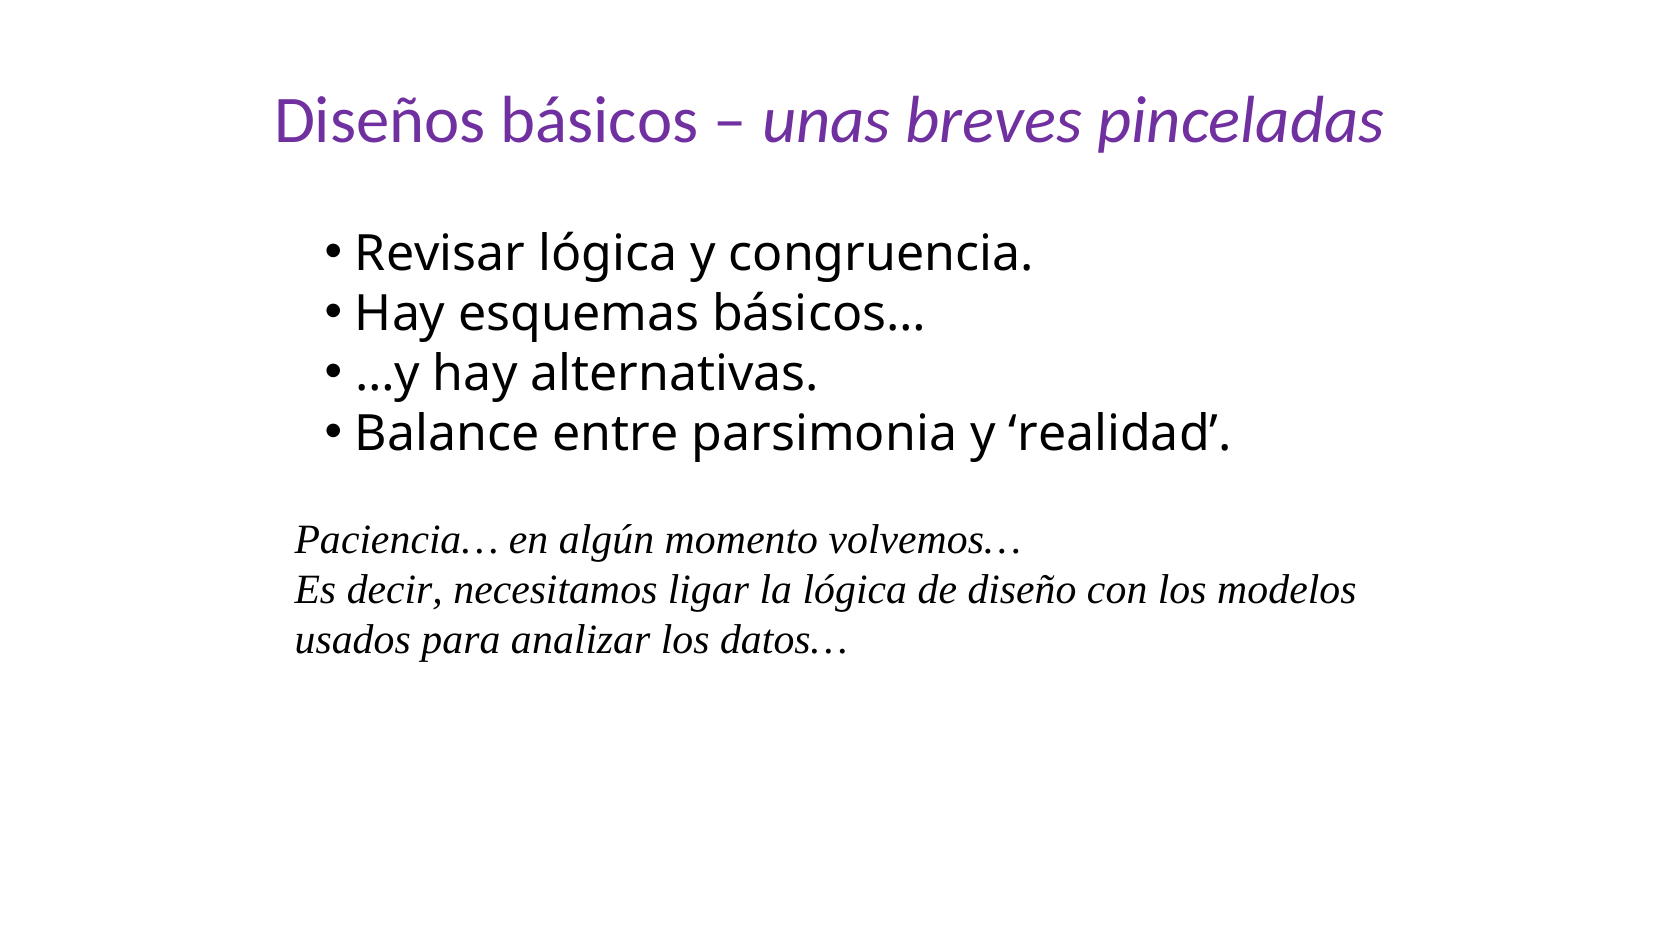

Diseños básicos – unas breves pinceladas
 Revisar lógica y congruencia.
 Hay esquemas básicos…
 …y hay alternativas.
 Balance entre parsimonia y ‘realidad’.
Paciencia… en algún momento volvemos…
Es decir, necesitamos ligar la lógica de diseño con los modelos usados para analizar los datos…